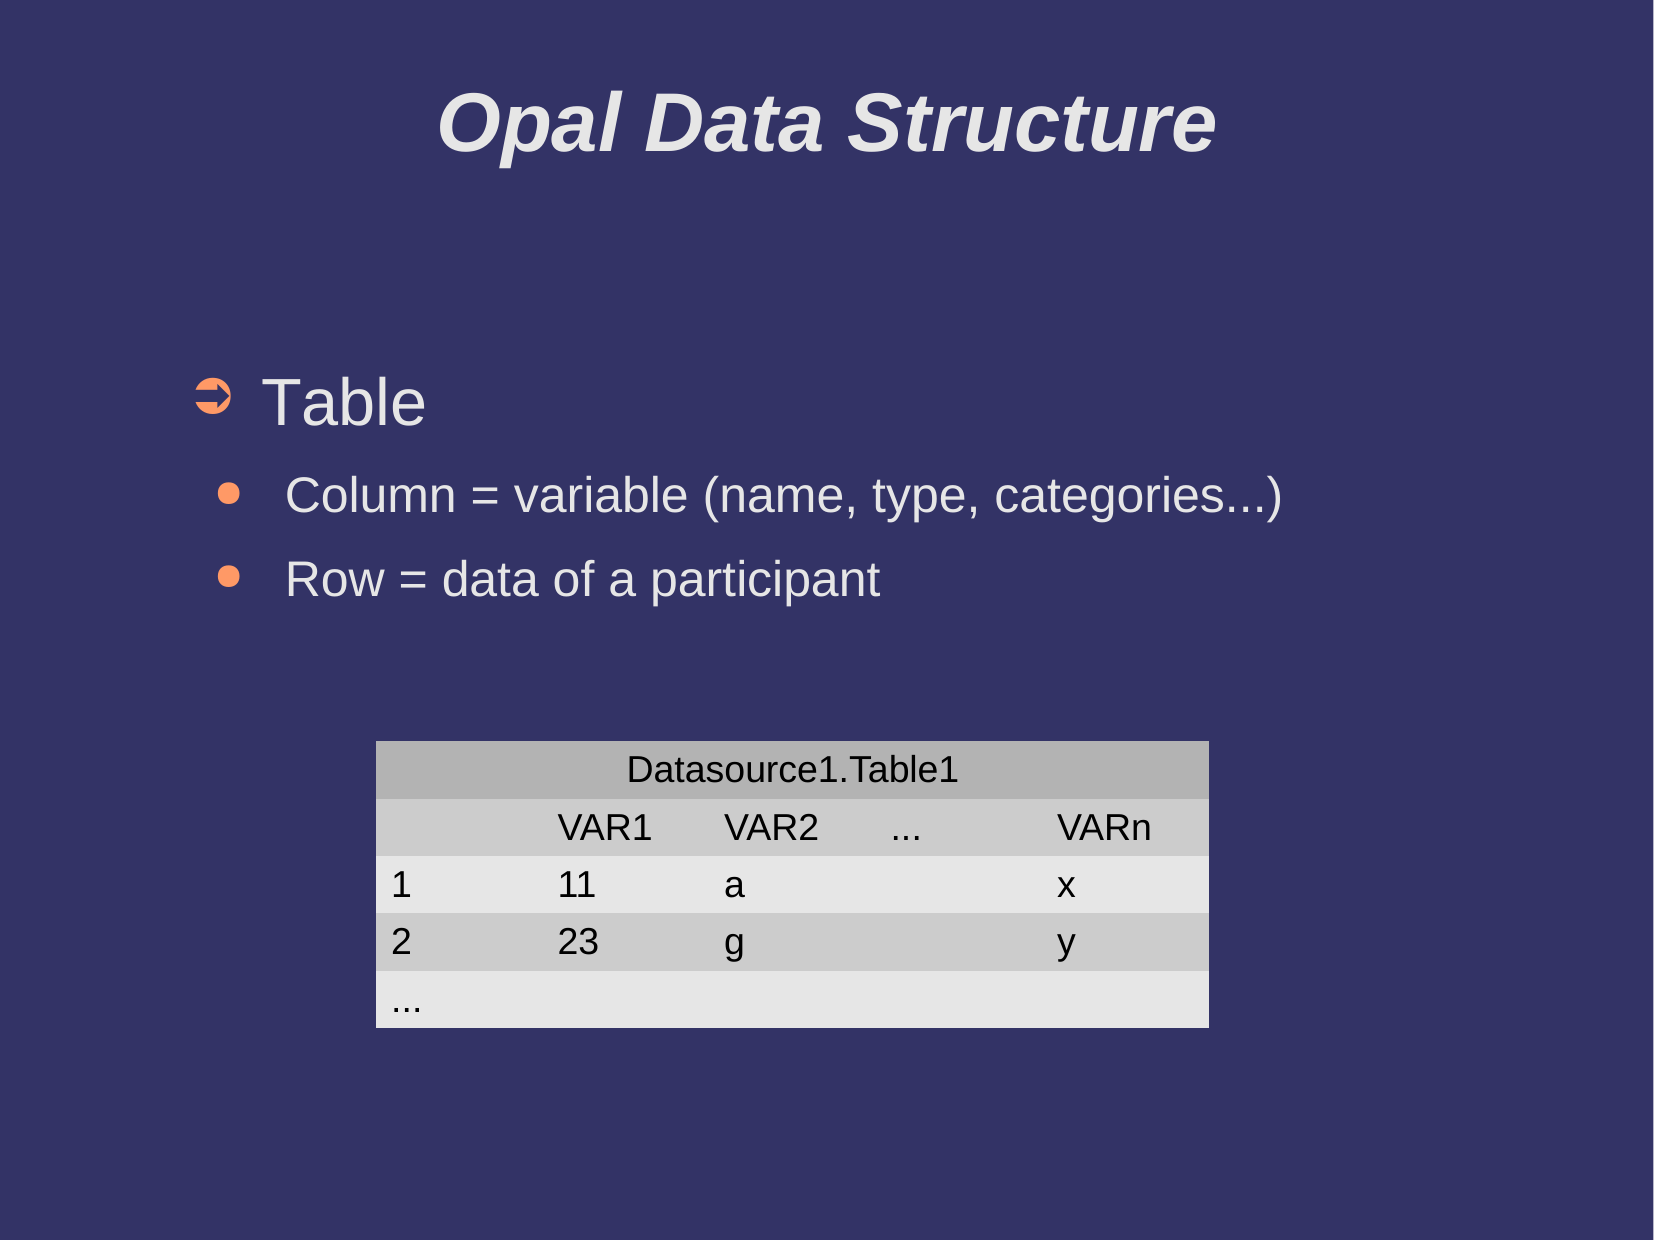

# Opal Data Structure
Table
Column = variable (name, type, categories...)
Row = data of a participant
| Datasource1.Table1 | | | | |
| --- | --- | --- | --- | --- |
| | VAR1 | VAR2 | ... | VARn |
| 1 | 11 | a | | x |
| 2 | 23 | g | | y |
| ... | | | | |